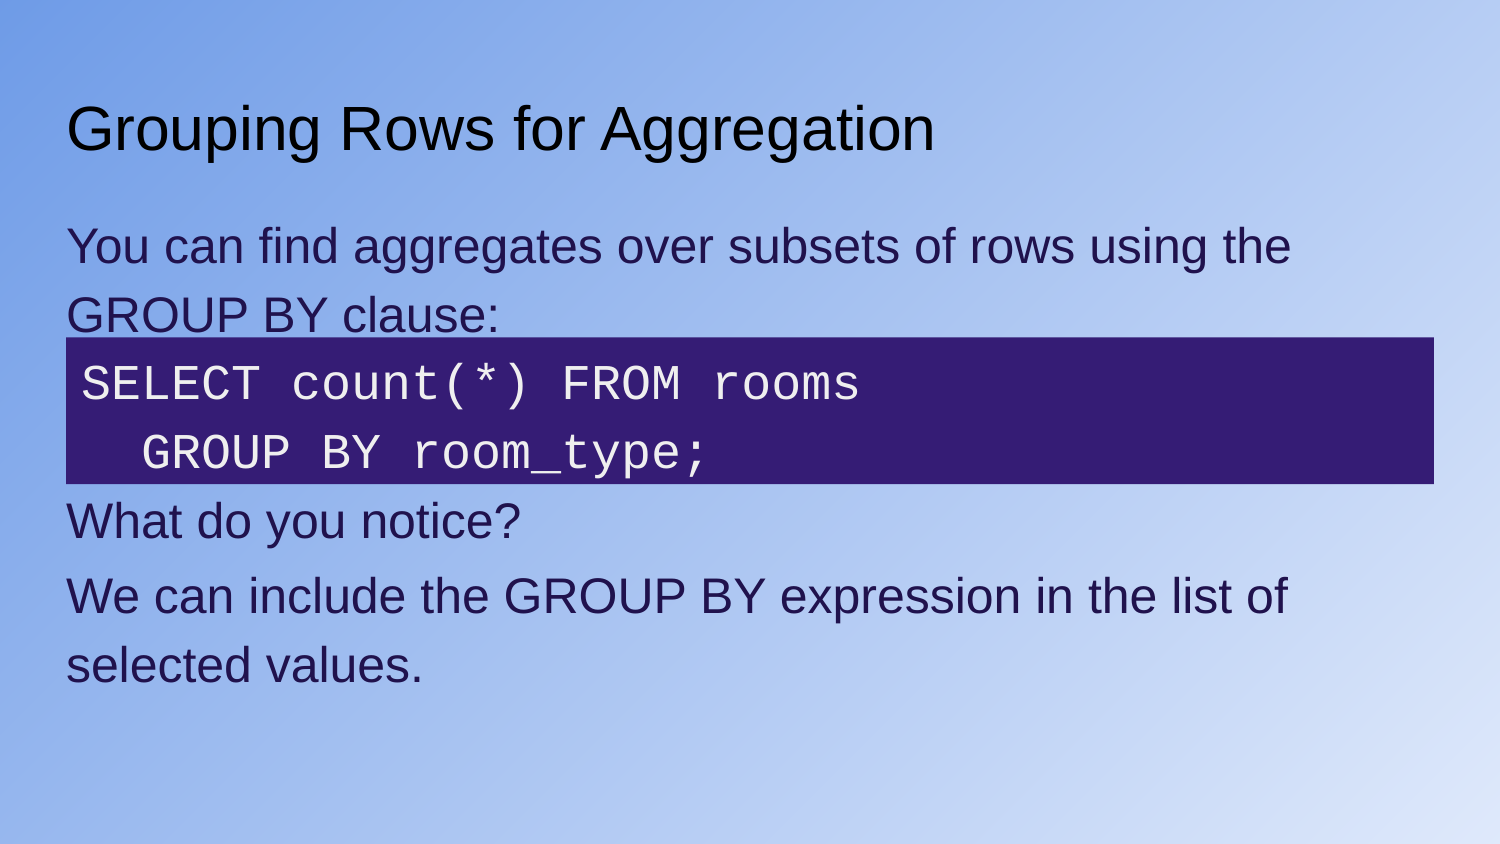

# Grouping Rows for Aggregation
You can find aggregates over subsets of rows using the GROUP BY clause:
What do you notice?
SELECT count(*) FROM rooms
 GROUP BY room_type;
We can include the GROUP BY expression in the list of selected values.